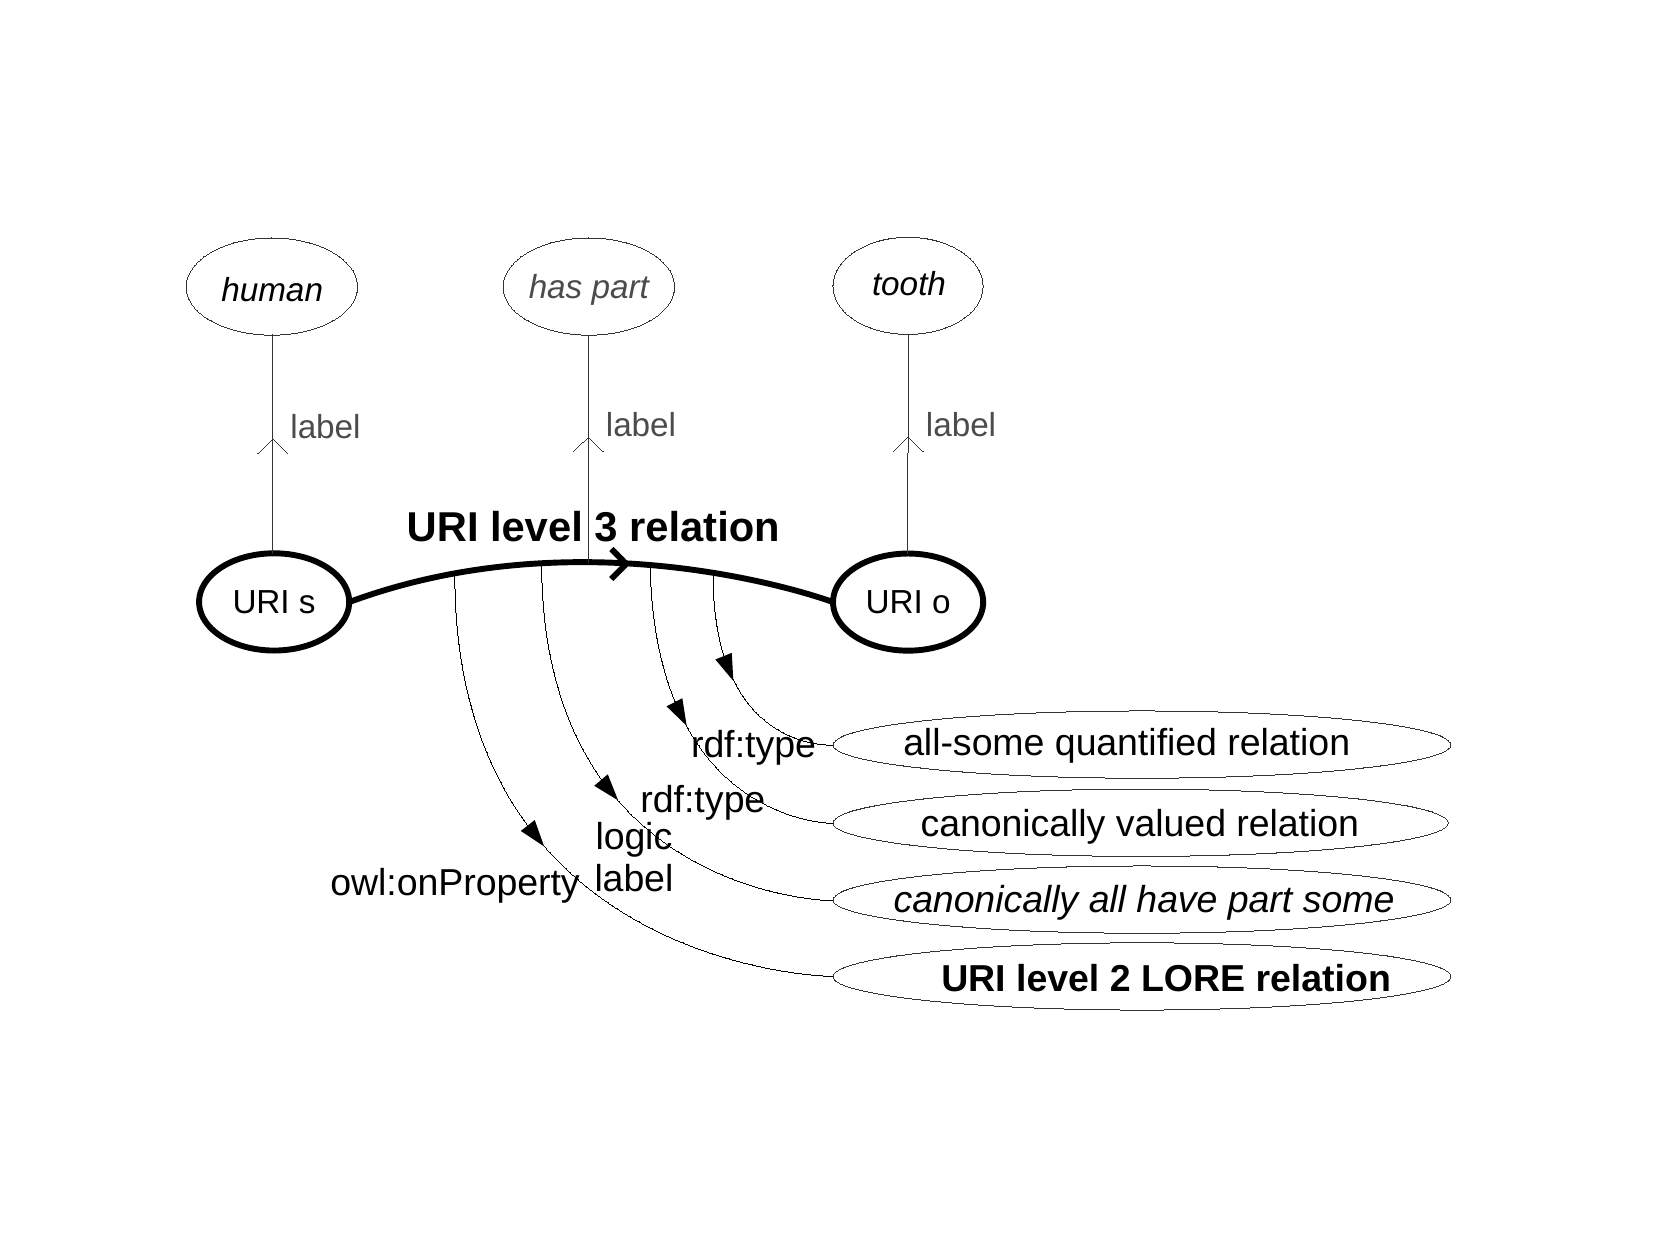

has part
tooth
human
label
label
label
URI level 3 relation
URI s
URI o
all-some quantified relation
rdf:type
rdf:type
canonically valued relation
logic label
owl:onProperty
canonically all have part some
URI level 2 LORE relation